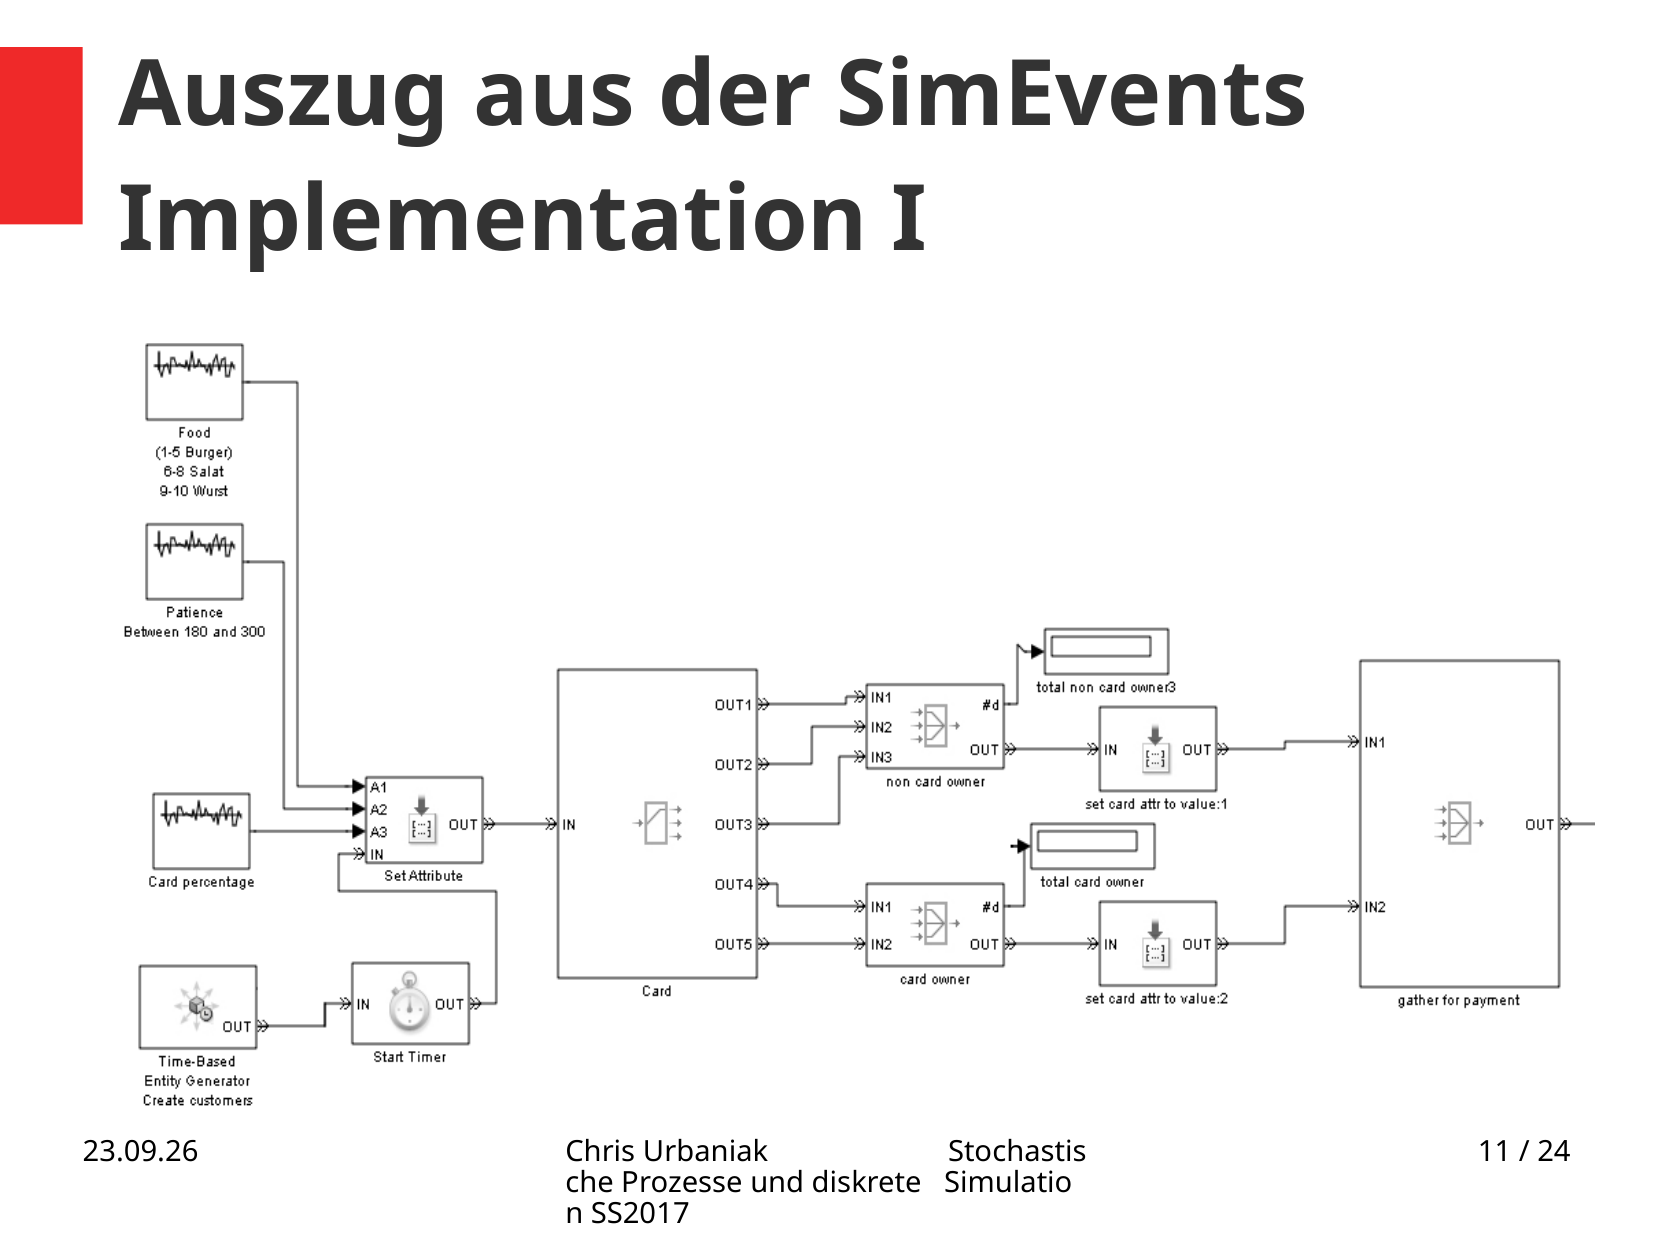

# Auszug aus der SimEvents Implementation I
Chris Urbaniak Stochastische Prozesse und diskrete Simulation SS2017
11